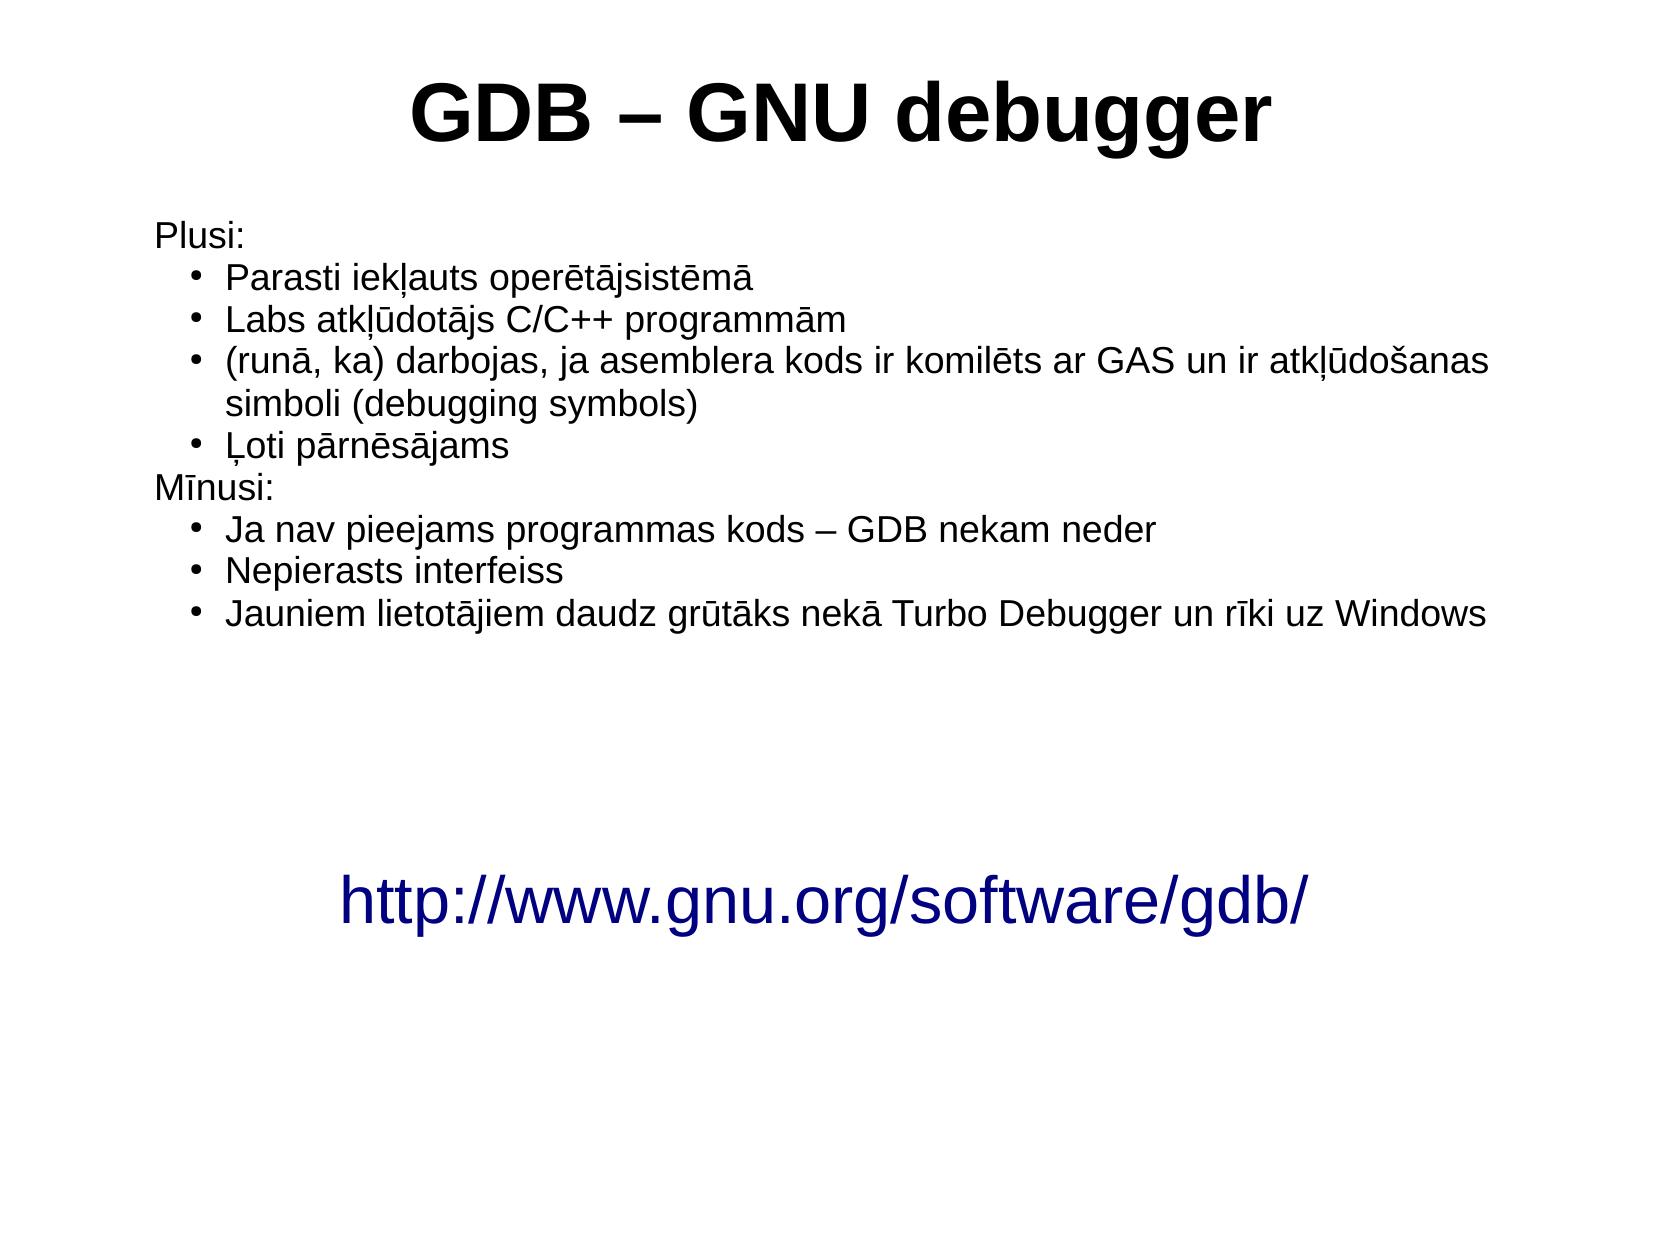

GDB – GNU debugger
Plusi:
Parasti iekļauts operētājsistēmā
Labs atkļūdotājs C/C++ programmām
(runā, ka) darbojas, ja asemblera kods ir komilēts ar GAS un ir atkļūdošanas simboli (debugging symbols)
Ļoti pārnēsājams
Mīnusi:
Ja nav pieejams programmas kods – GDB nekam neder
Nepierasts interfeiss
Jauniem lietotājiem daudz grūtāks nekā Turbo Debugger un rīki uz Windows
http://www.gnu.org/software/gdb/